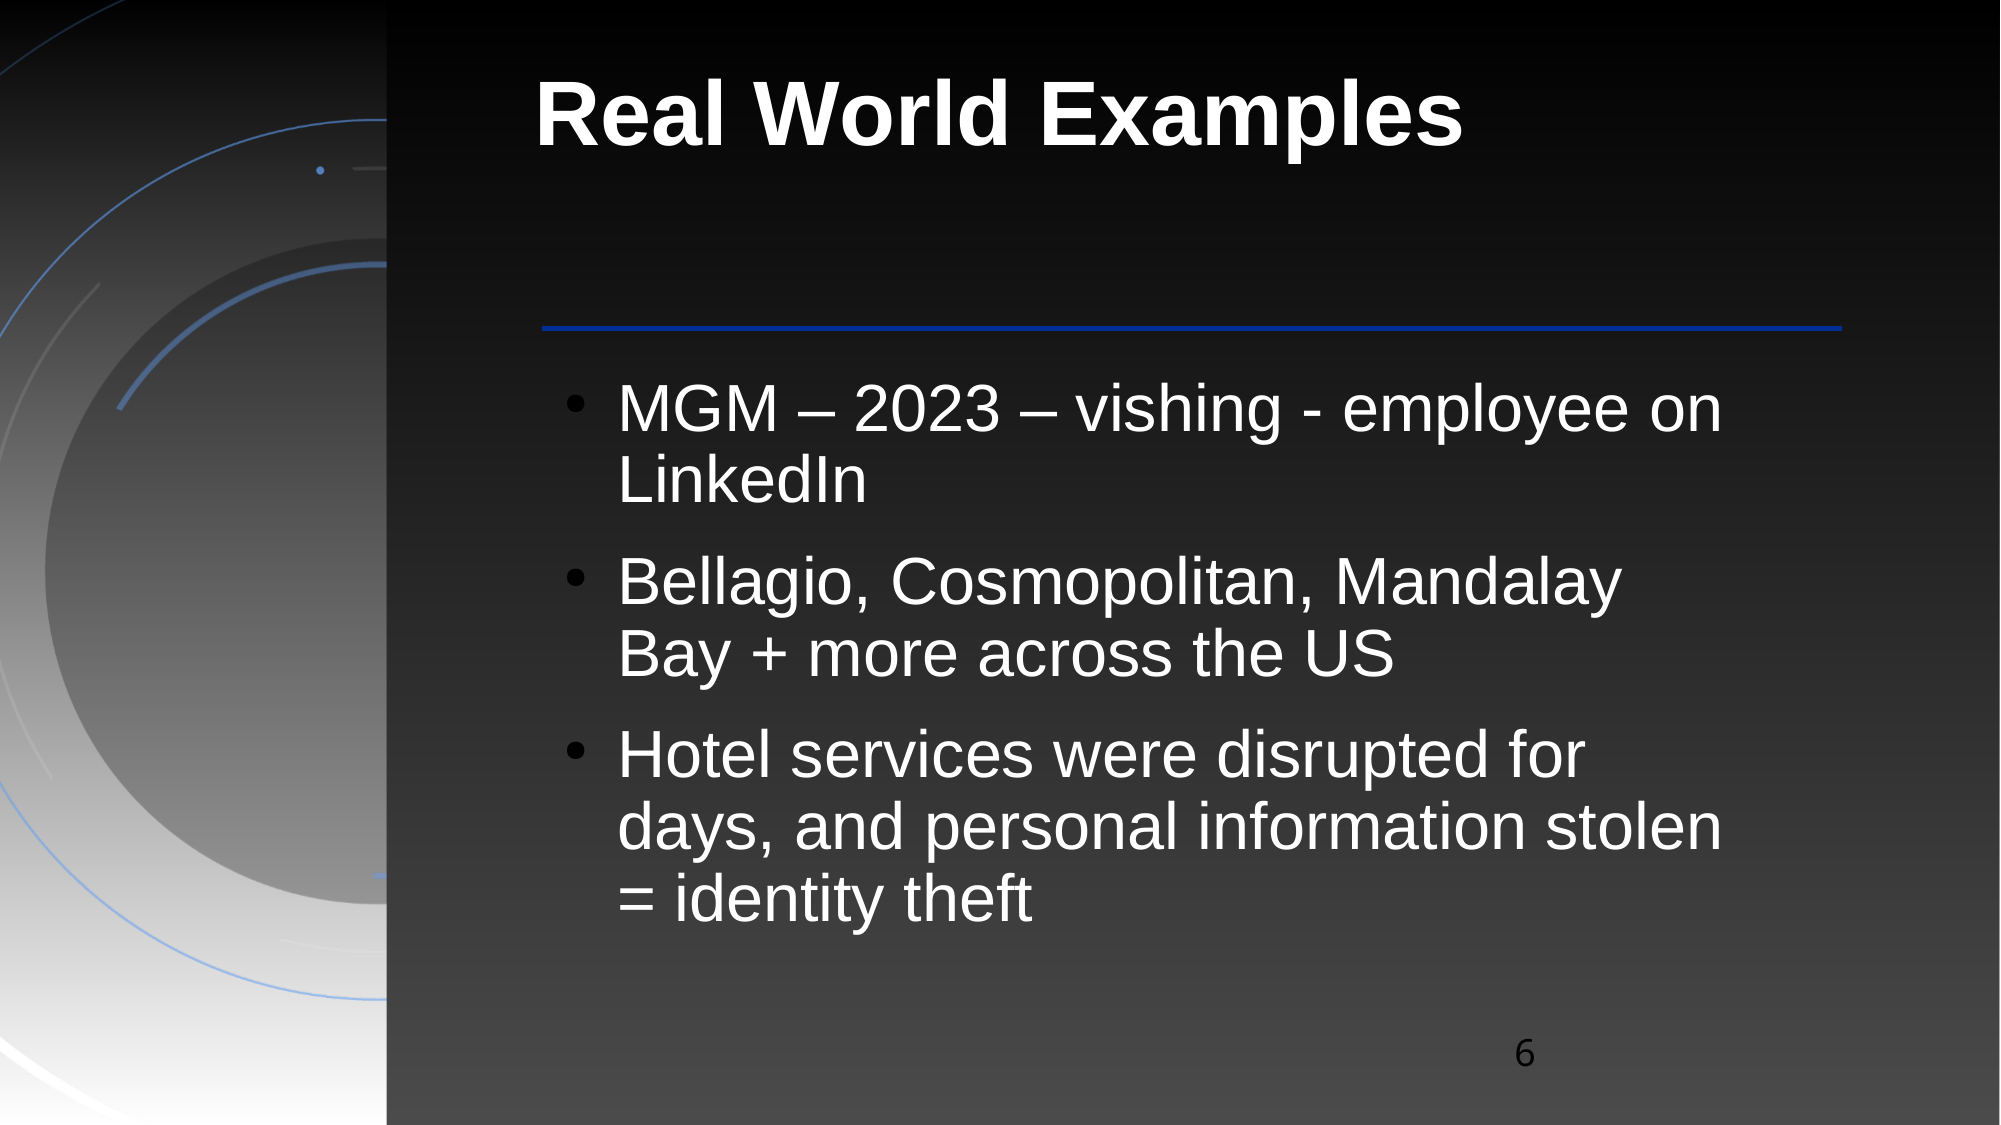

# Real World Examples
MGM – 2023 – vishing - employee on LinkedIn
Bellagio, Cosmopolitan, Mandalay Bay + more across the US
Hotel services were disrupted for days, and personal information stolen = identity theft